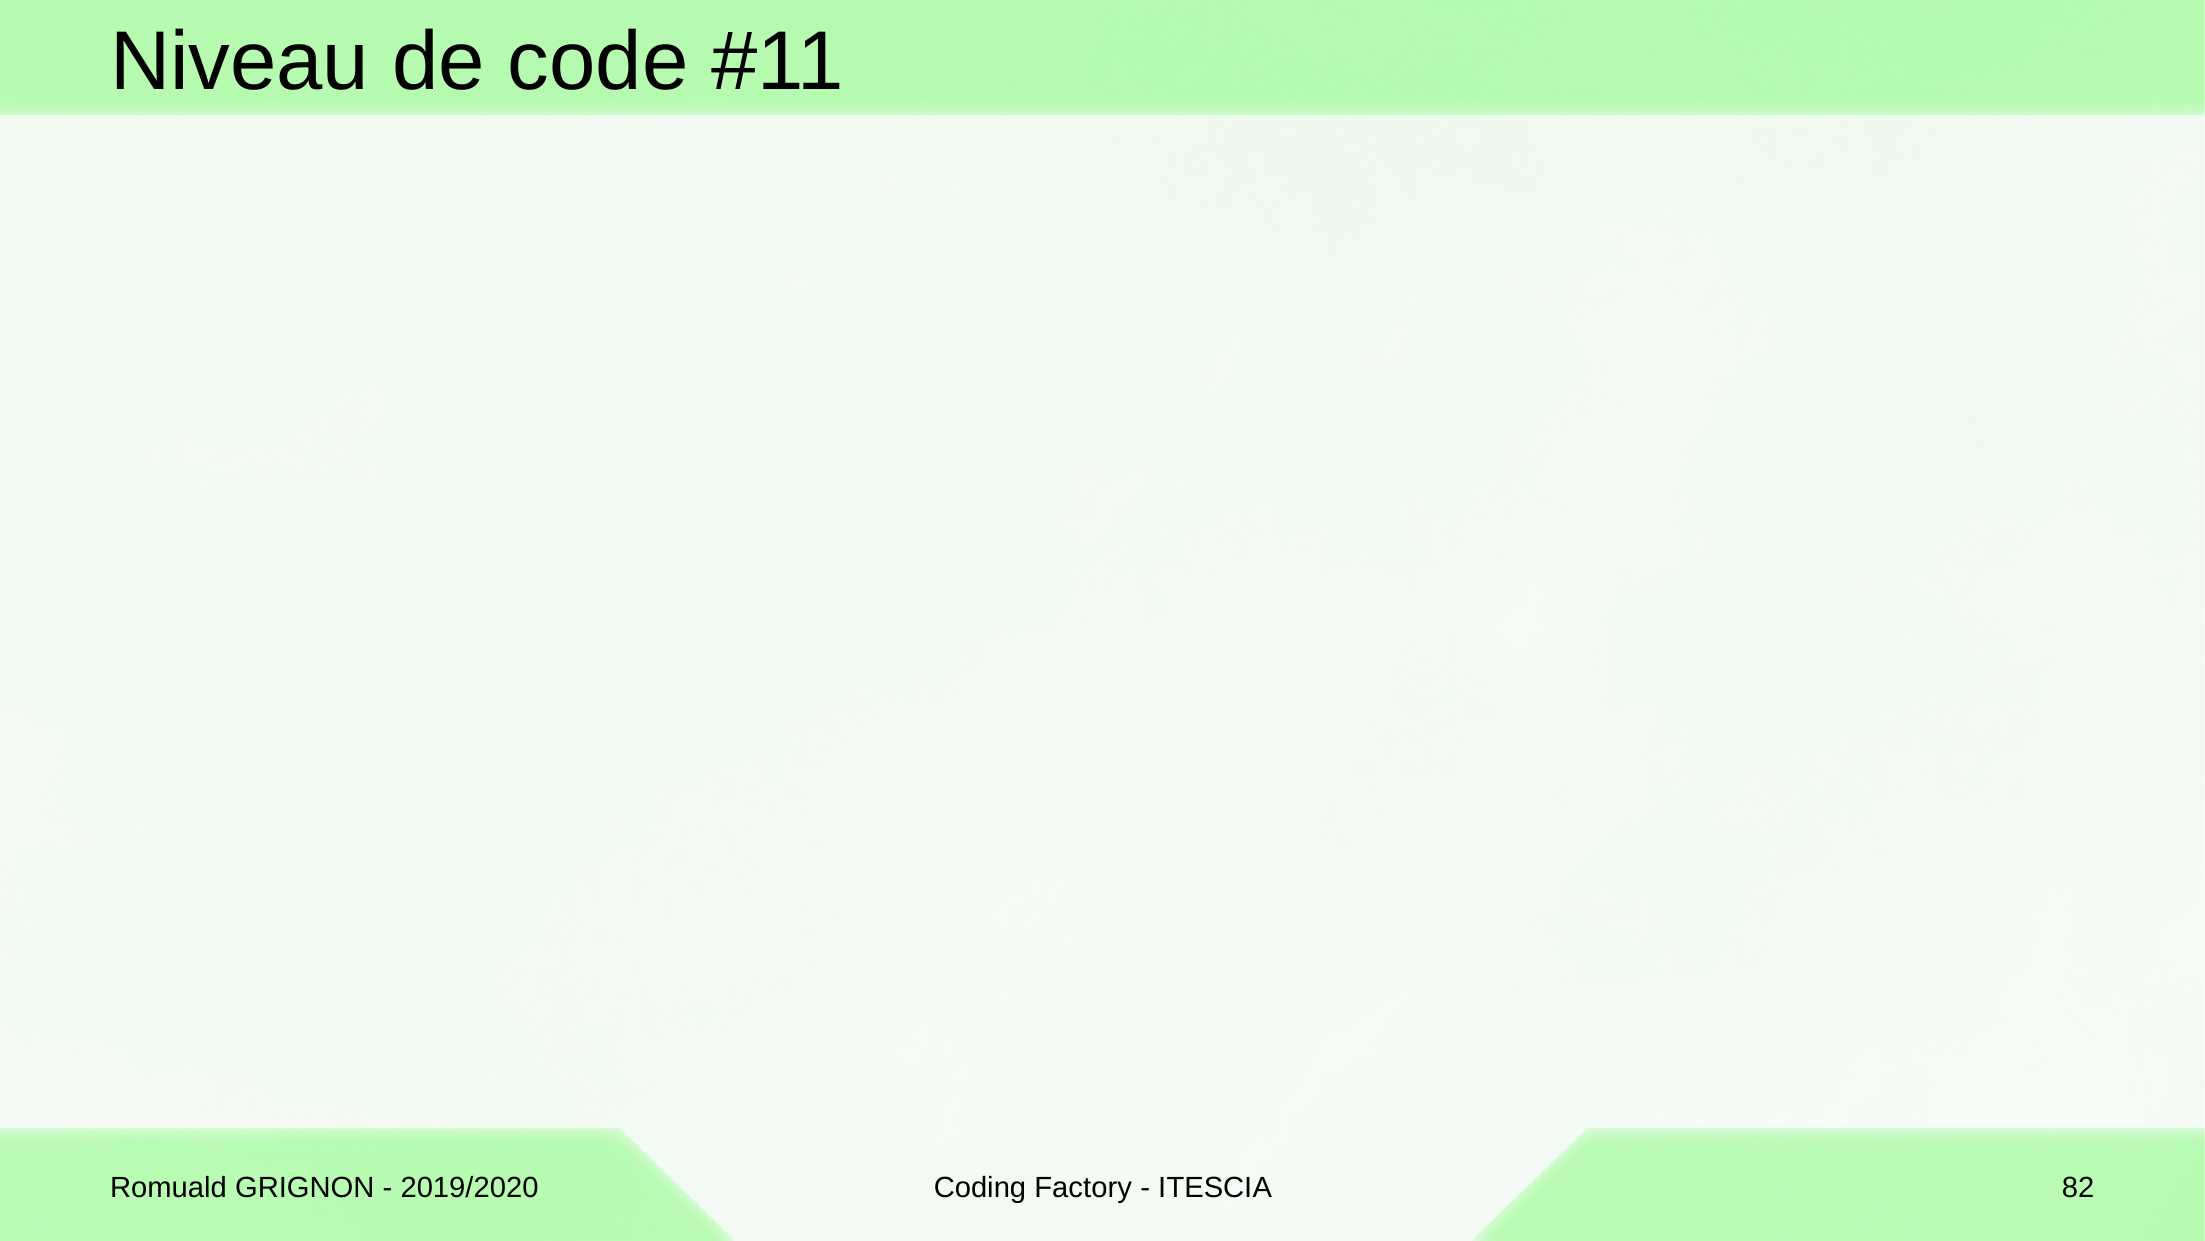

# Niveau de code #11
Romuald GRIGNON - 2019/2020
Coding Factory - ITESCIA
82